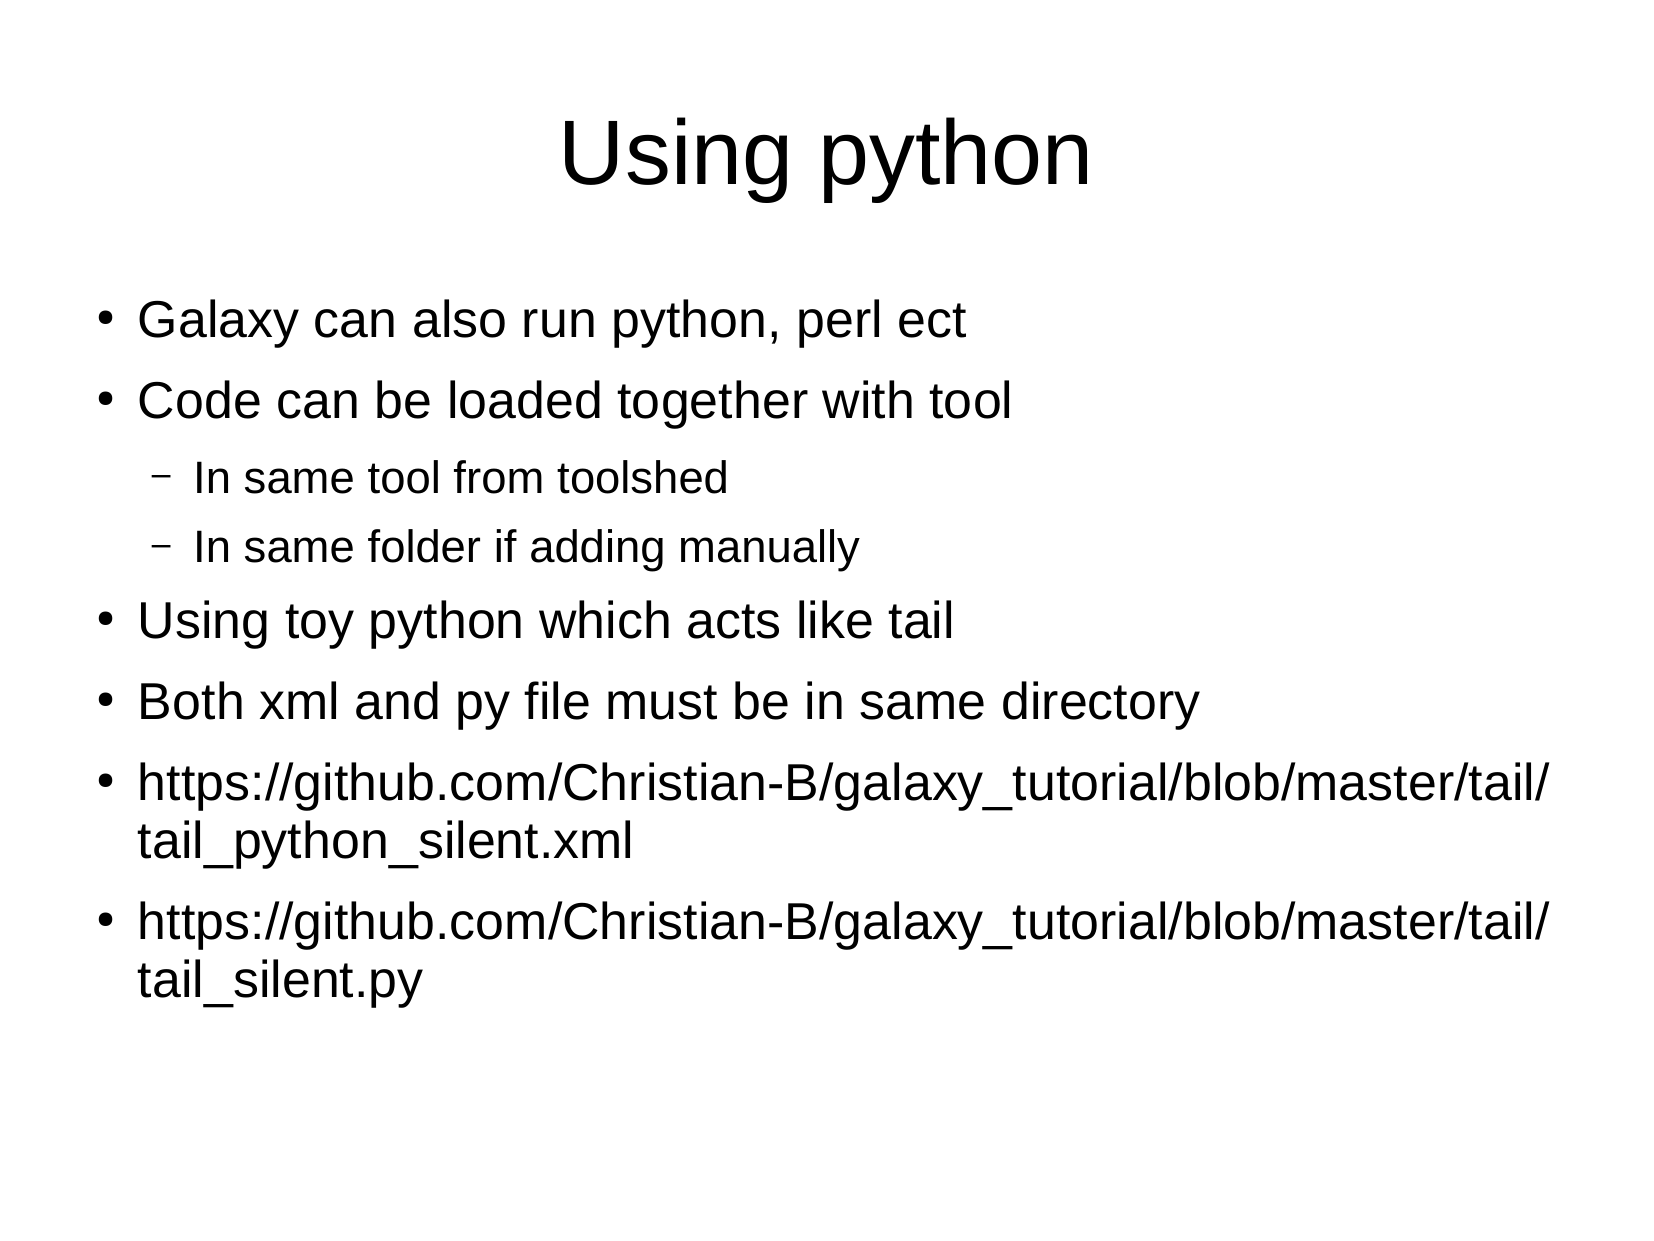

# Using python
Galaxy can also run python, perl ect
Code can be loaded together with tool
In same tool from toolshed
In same folder if adding manually
Using toy python which acts like tail
Both xml and py file must be in same directory
https://github.com/Christian-B/galaxy_tutorial/blob/master/tail/tail_python_silent.xml
https://github.com/Christian-B/galaxy_tutorial/blob/master/tail/tail_silent.py